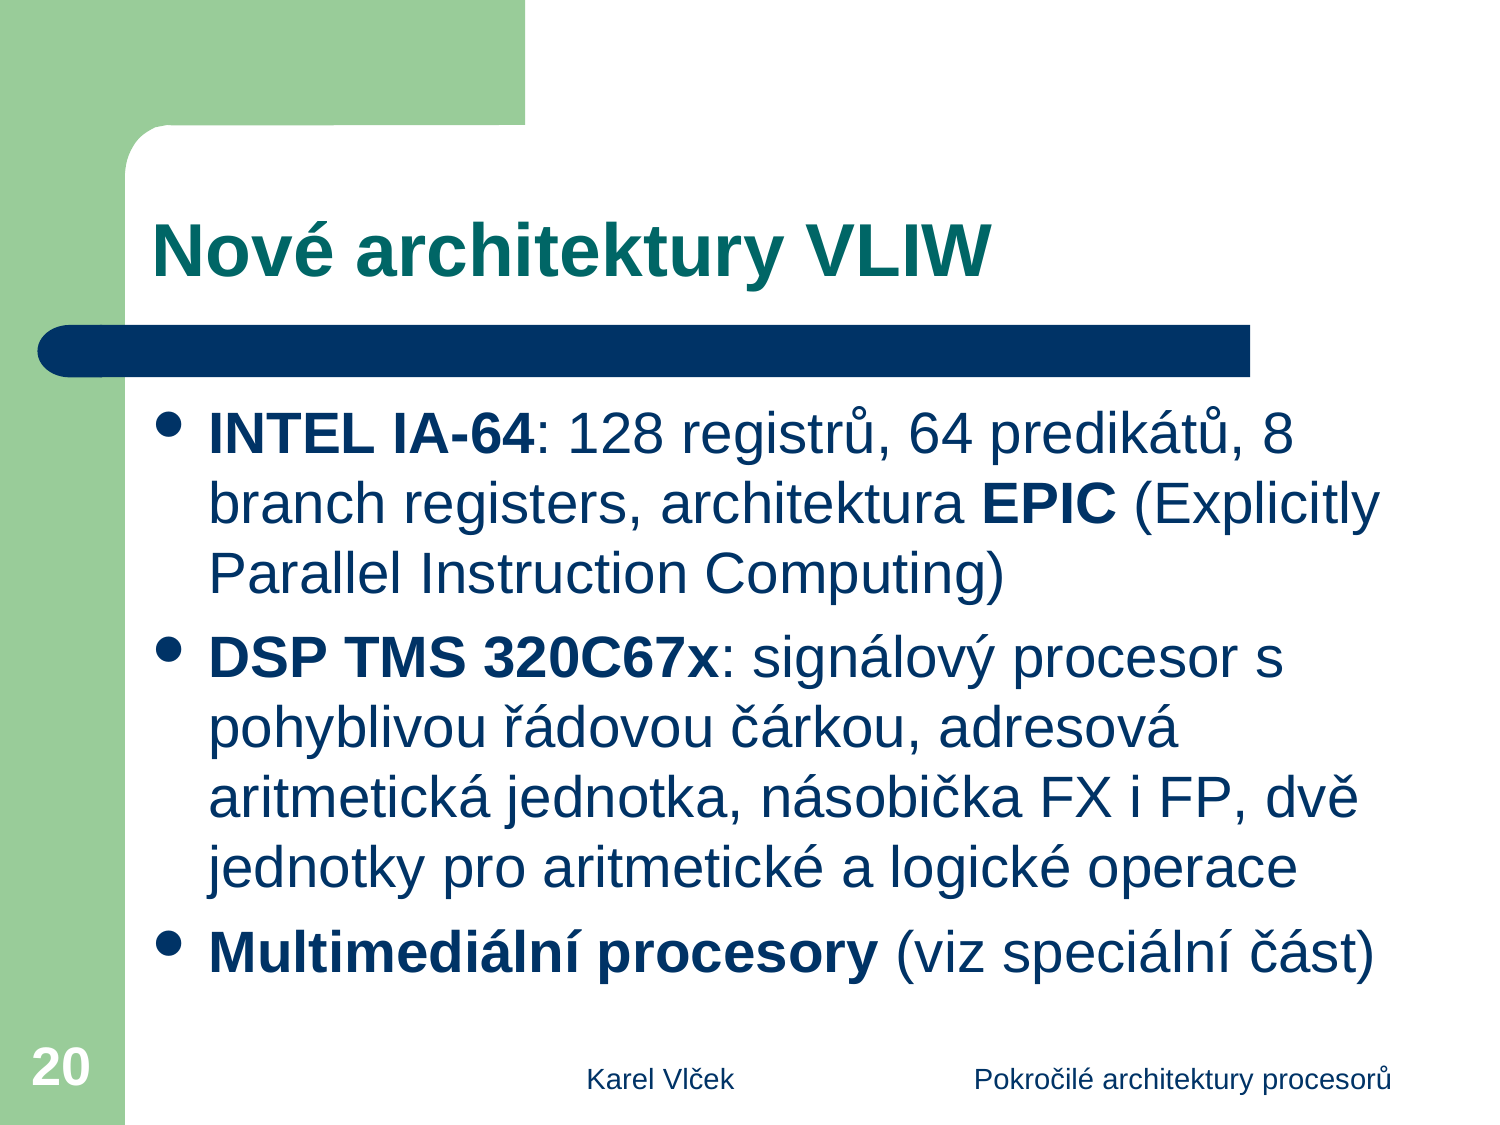

# Nové architektury VLIW
INTEL IA-64: 128 registrů, 64 predikátů, 8 branch registers, architektura EPIC (Explicitly Parallel Instruction Computing)
DSP TMS 320C67x: signálový procesor s pohyblivou řádovou čárkou, adresová aritmetická jednotka, násobička FX i FP, dvě jednotky pro aritmetické a logické operace
Multimediální procesory (viz speciální část)
20
Karel Vlček
Pokročilé architektury procesorů